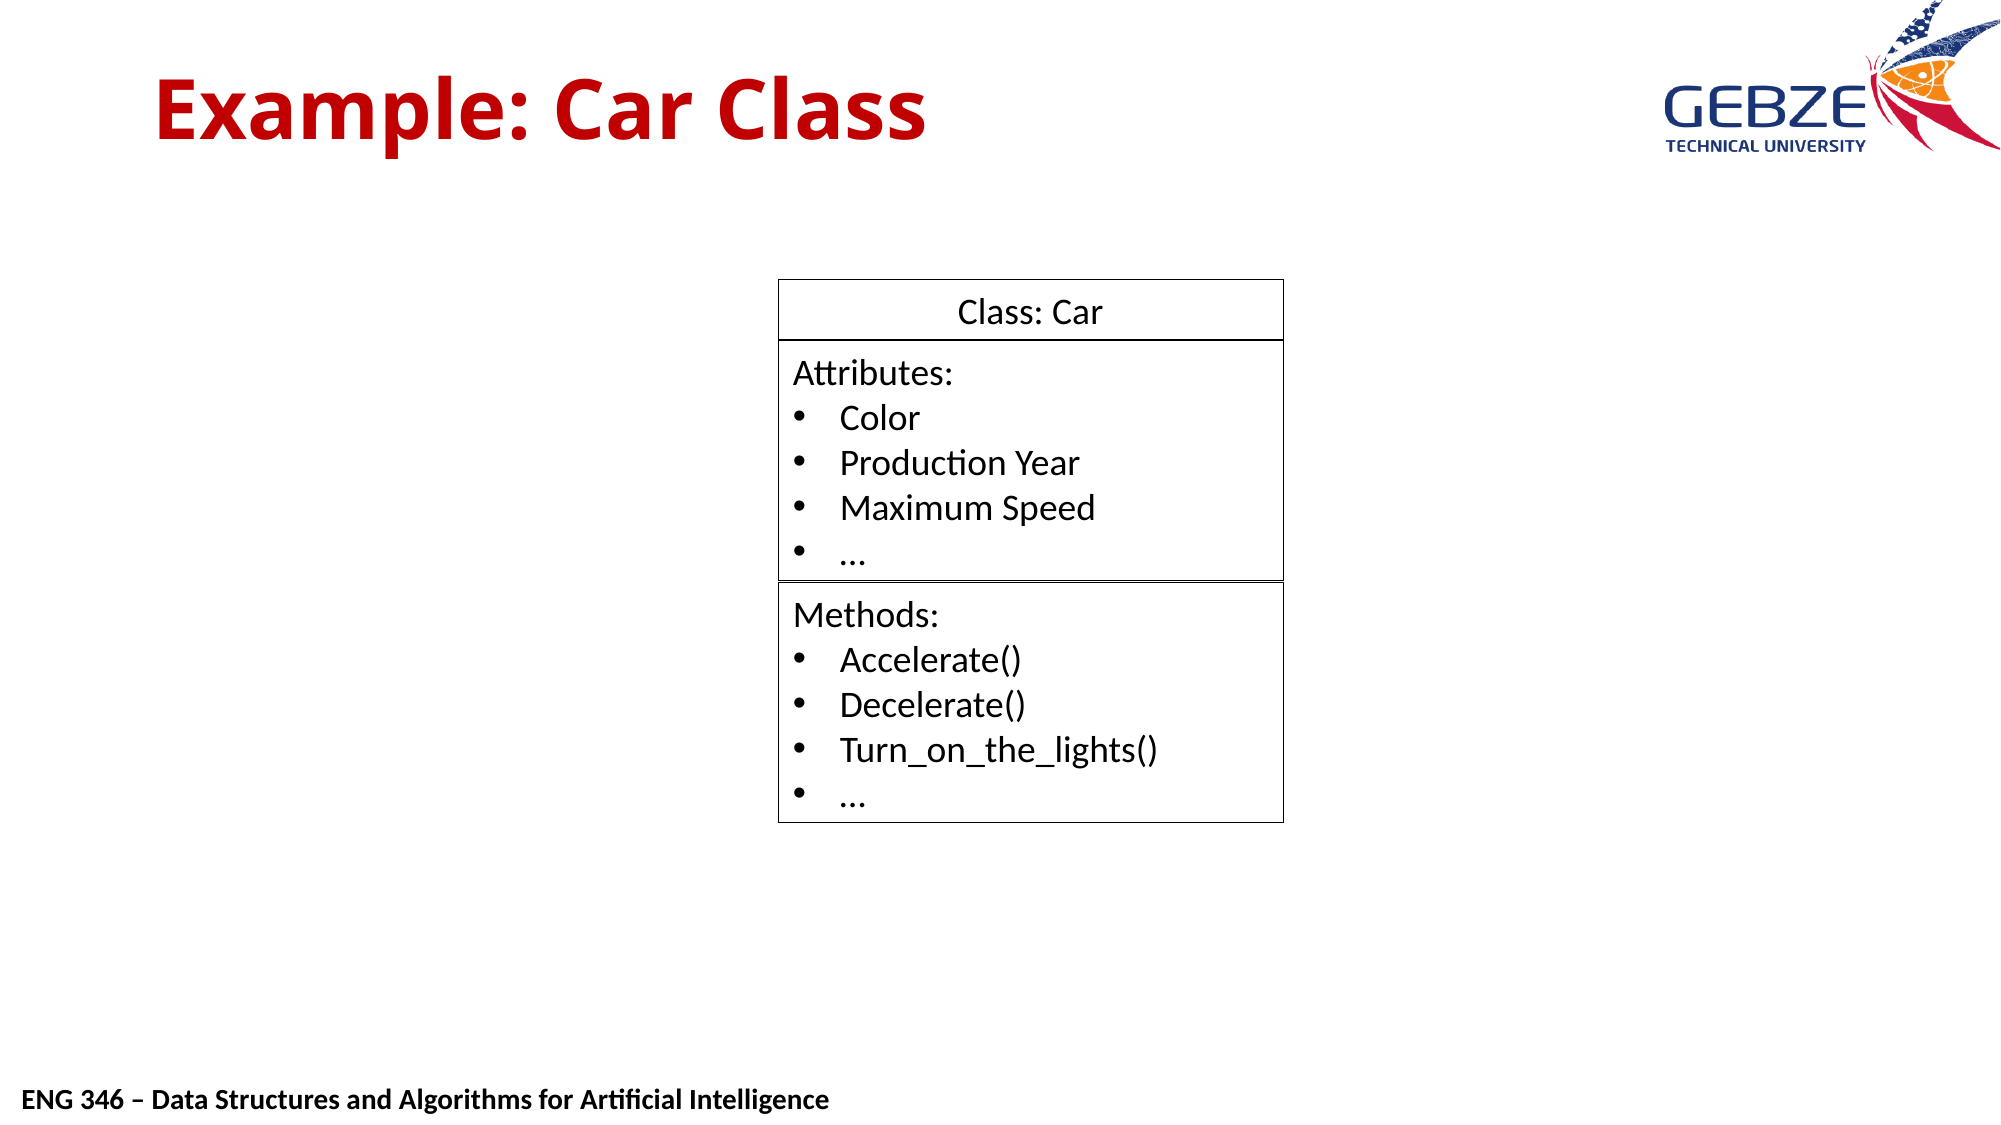

# Example: Car Class
Class: Car
Attributes:
Color
Production Year
Maximum Speed
…
Methods:
Accelerate()
Decelerate()
Turn_on_the_lights()
…